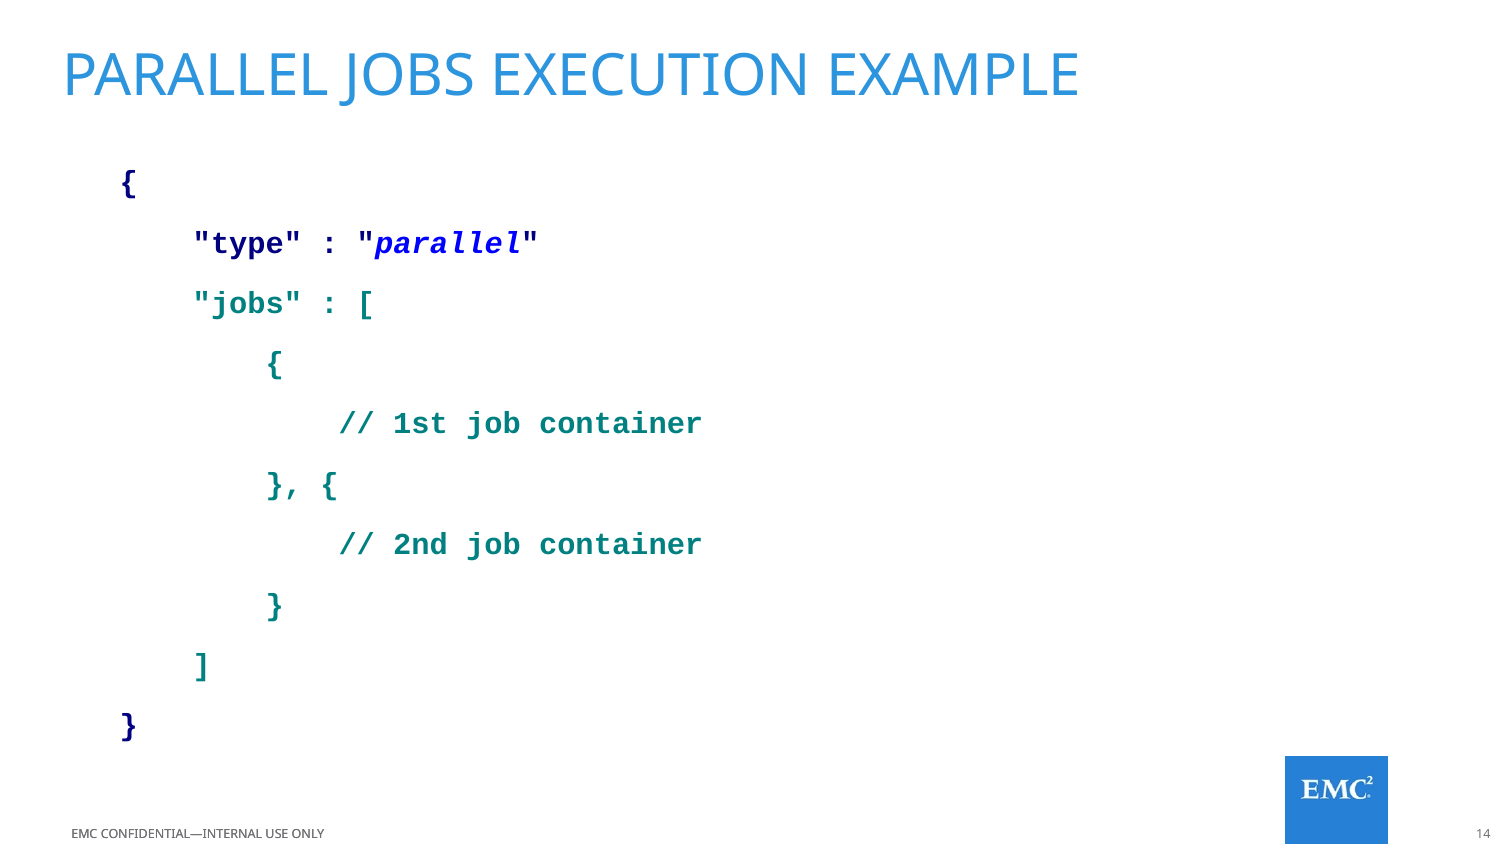

# Parallel jobs execution example
{
 "type" : "parallel"
 "jobs" : [
 {
 // 1st job container
 }, {
 // 2nd job container
 }
 ]
}